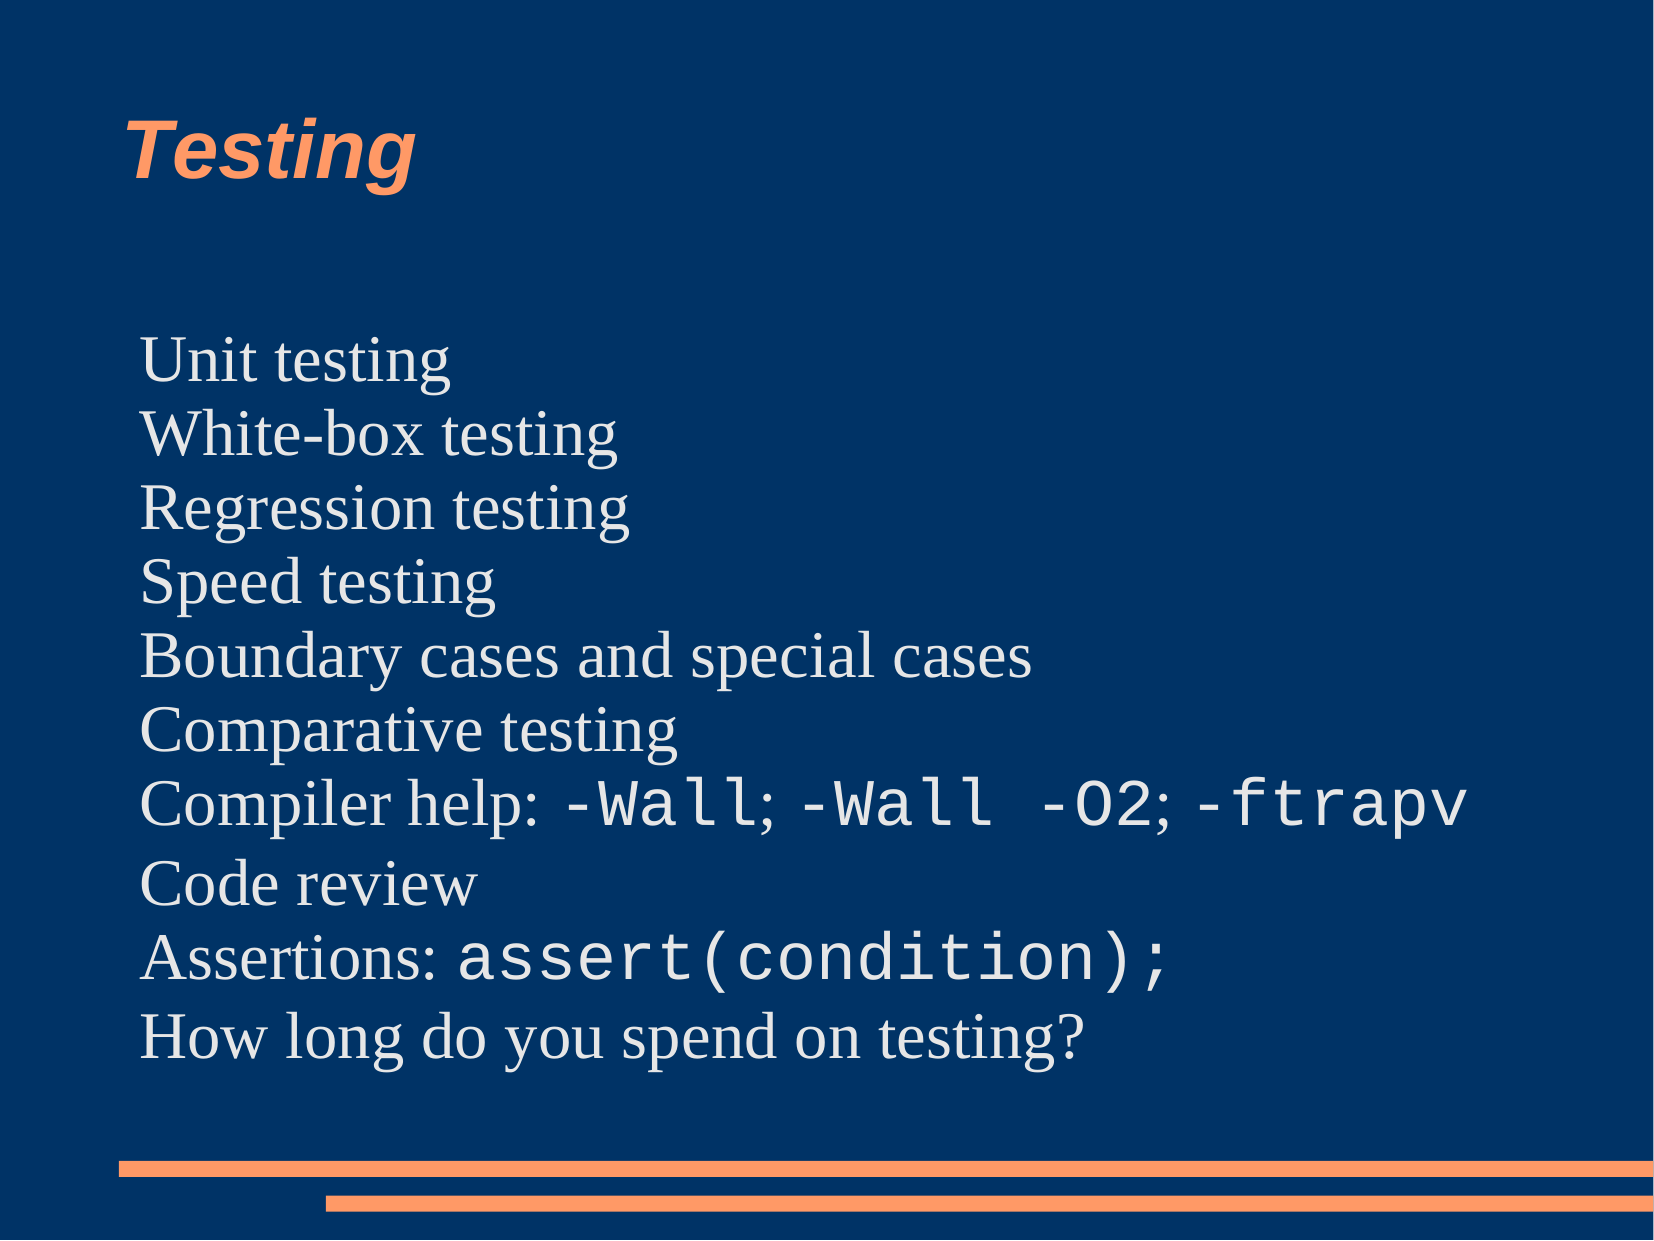

# Testing
Unit testing
White-box testing
Regression testing
Speed testing
Boundary cases and special cases
Comparative testing
Compiler help: -Wall; -Wall -O2; -ftrapv
Code review
Assertions: assert(condition);
How long do you spend on testing?